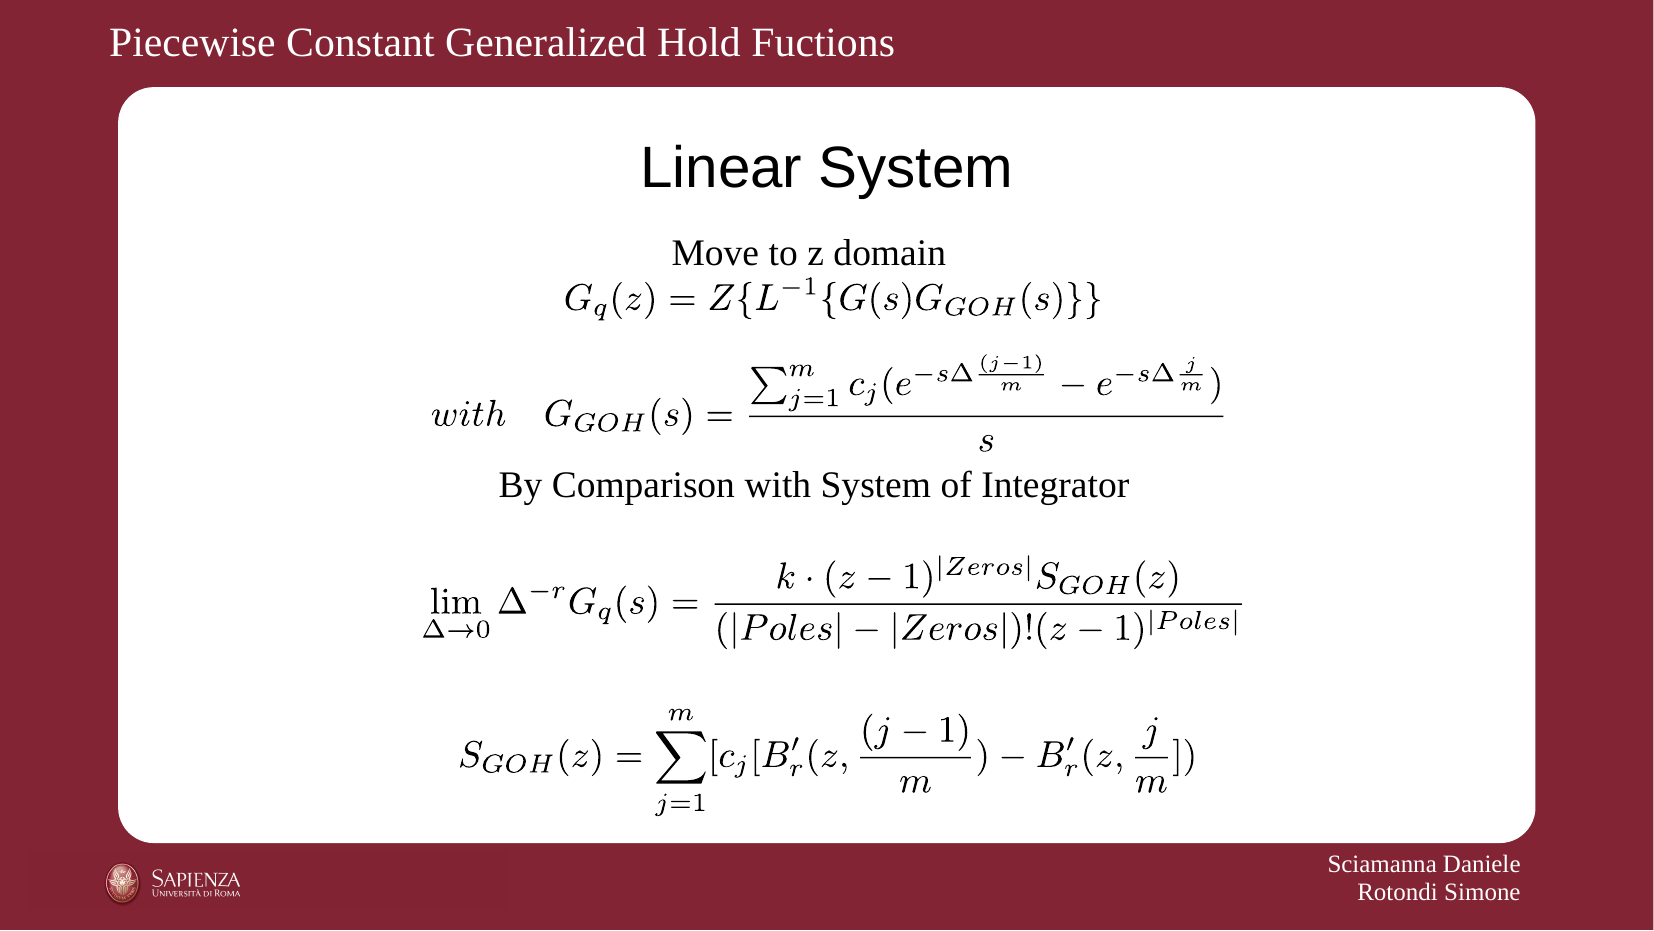

Piecewise Constant Generalized Hold Fuctions
# Linear System
Move to z domain
By Comparison with System of Integrator
Sciamanna Daniele
Rotondi Simone